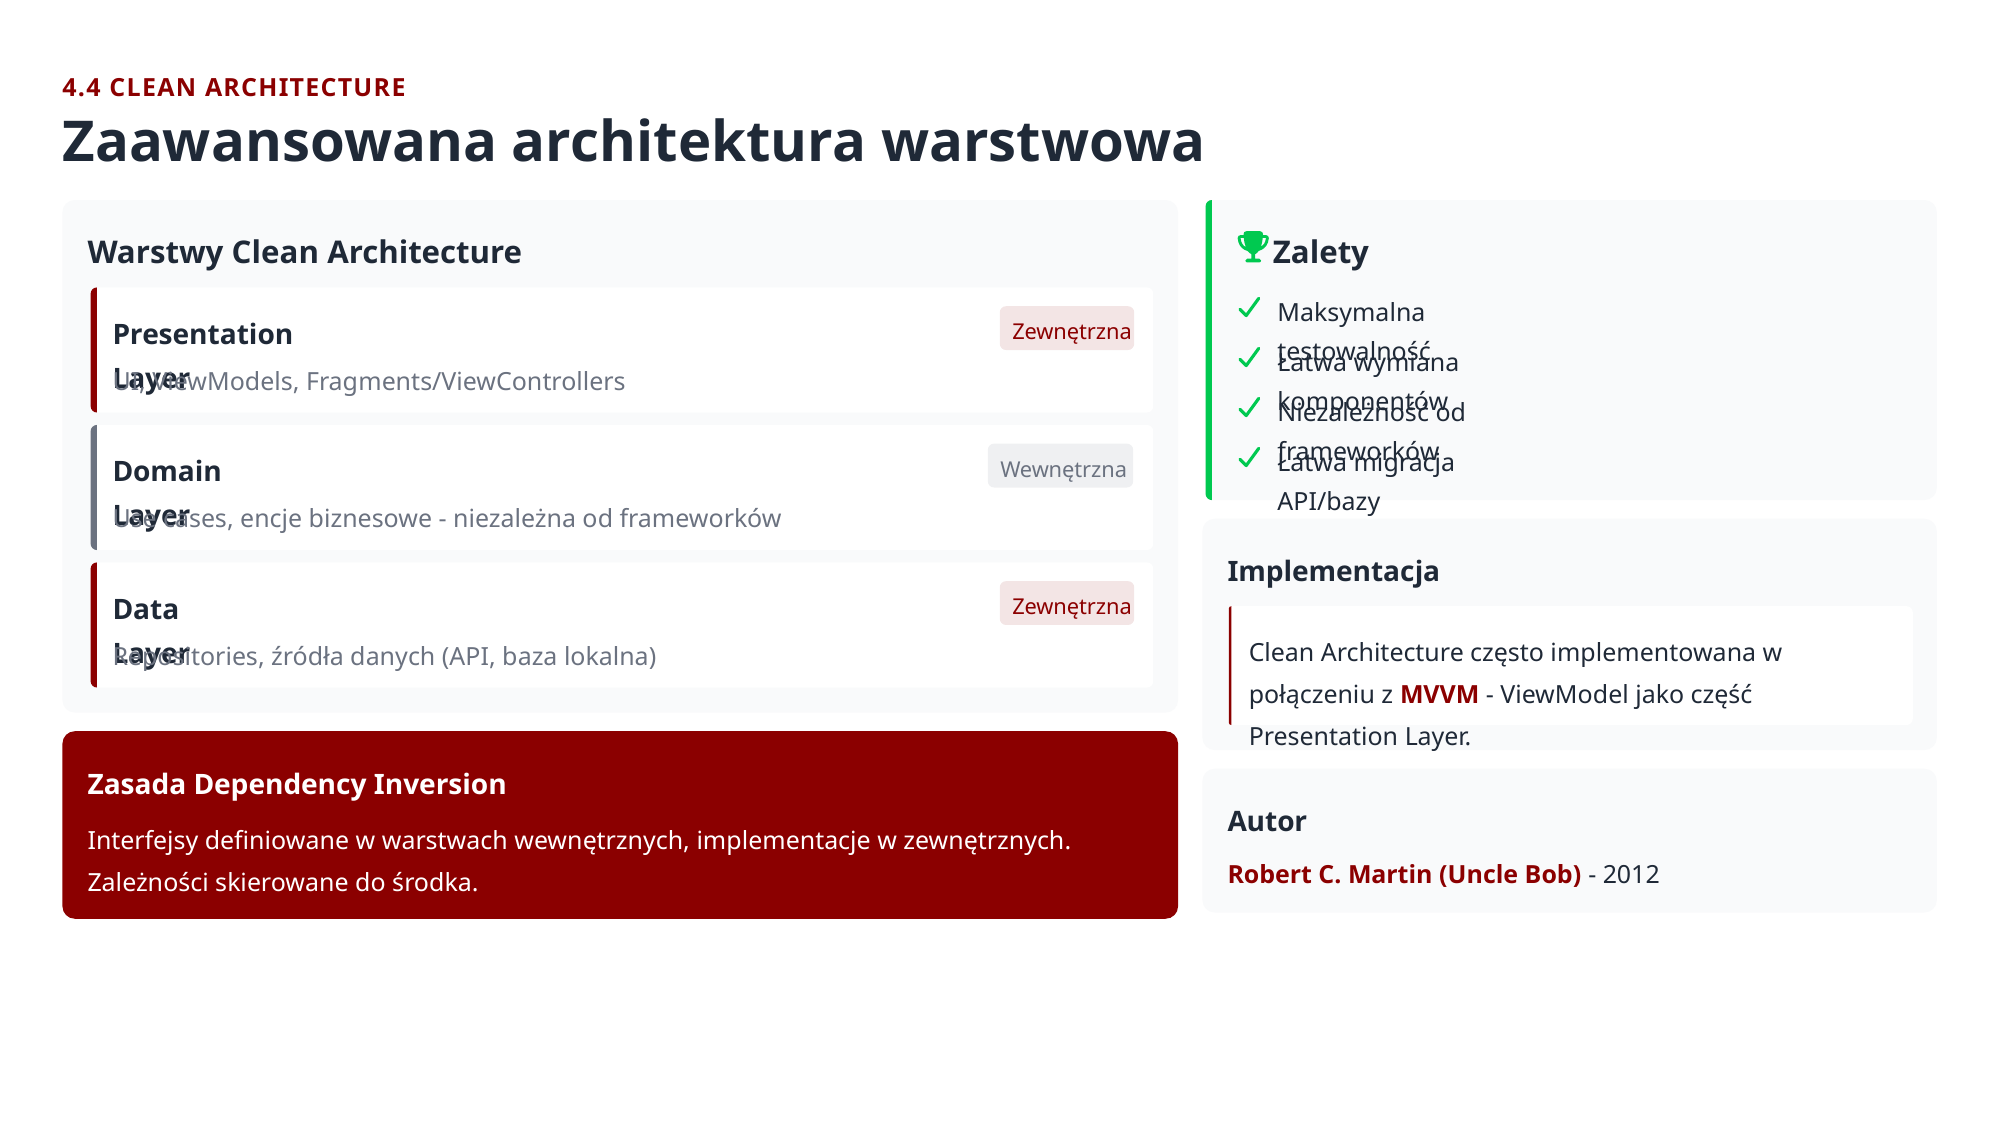

4.4 CLEAN ARCHITECTURE
Zaawansowana architektura warstwowa
Warstwy Clean Architecture
Zalety
Maksymalna testowalność
Presentation Layer
Zewnętrzna
Łatwa wymiana komponentów
UI, ViewModels, Fragments/ViewControllers
Niezależność od frameworków
Łatwa migracja API/bazy
Domain Layer
Wewnętrzna
Use cases, encje biznesowe - niezależna od frameworków
Implementacja
Data Layer
Zewnętrzna
Clean Architecture często implementowana w połączeniu z MVVM - ViewModel jako część Presentation Layer.
Repositories, źródła danych (API, baza lokalna)
Zasada Dependency Inversion
Autor
Interfejsy definiowane w warstwach wewnętrznych, implementacje w zewnętrznych. Zależności skierowane do środka.
Robert C. Martin (Uncle Bob) - 2012